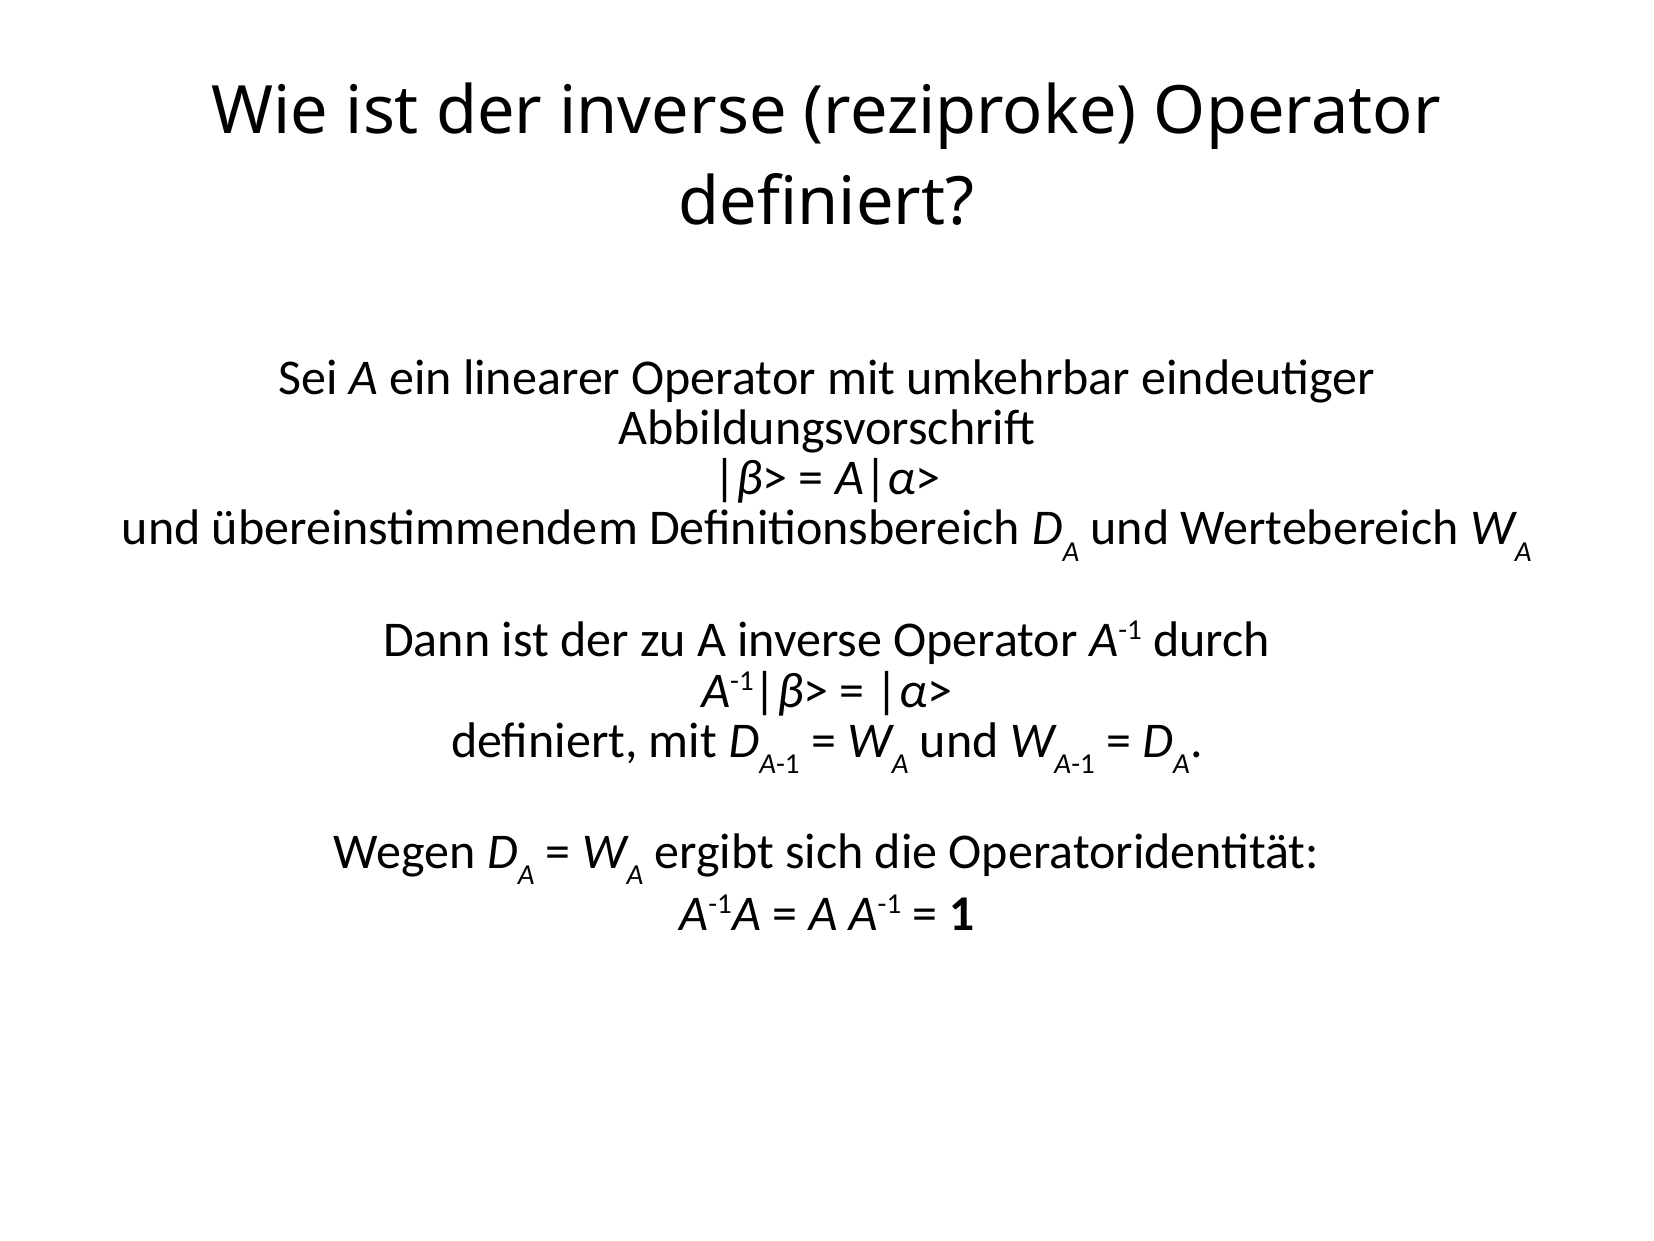

# Wie ist der inverse (reziproke) Operator definiert?
Sei A ein linearer Operator mit umkehrbar eindeutiger Abbildungsvorschrift
|β> = A|α>
und übereinstimmendem Definitionsbereich DA und Wertebereich WA
Dann ist der zu A inverse Operator A-1 durch
A-1|β> = |α>
definiert, mit DA-1 = WA und WA-1 = DA.
Wegen DA = WA ergibt sich die Operatoridentität:
A-1A = A A-1 = 1